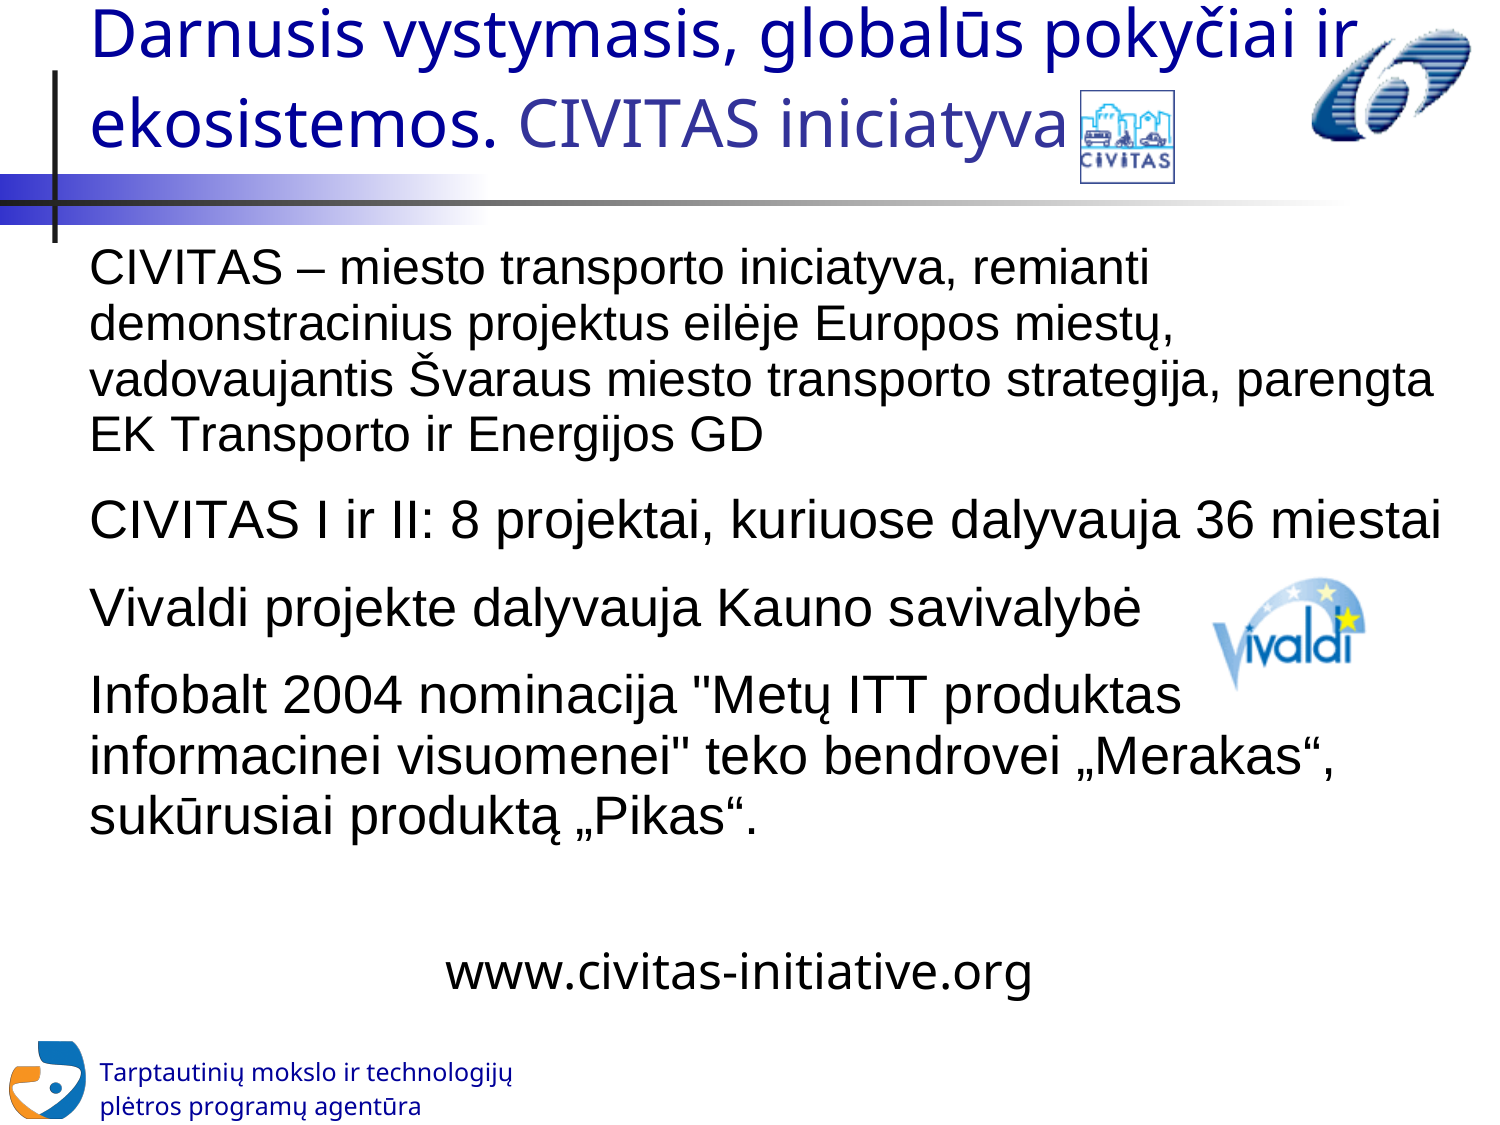

# Darnusis vystymasis, globalūs pokyčiai ir ekosistemos. CIVITAS iniciatyva
CIVITAS – miesto transporto iniciatyva, remianti demonstracinius projektus eilėje Europos miestų, vadovaujantis Švaraus miesto transporto strategija, parengta EK Transporto ir Energijos GD
CIVITAS I ir II: 8 projektai, kuriuose dalyvauja 36 miestai
Vivaldi projekte dalyvauja Kauno savivalybė
Infobalt 2004 nominacija "Metų ITT produktas informacinei visuomenei" teko bendrovei „Merakas“, sukūrusiai produktą „Pikas“.
www.civitas-initiative.org